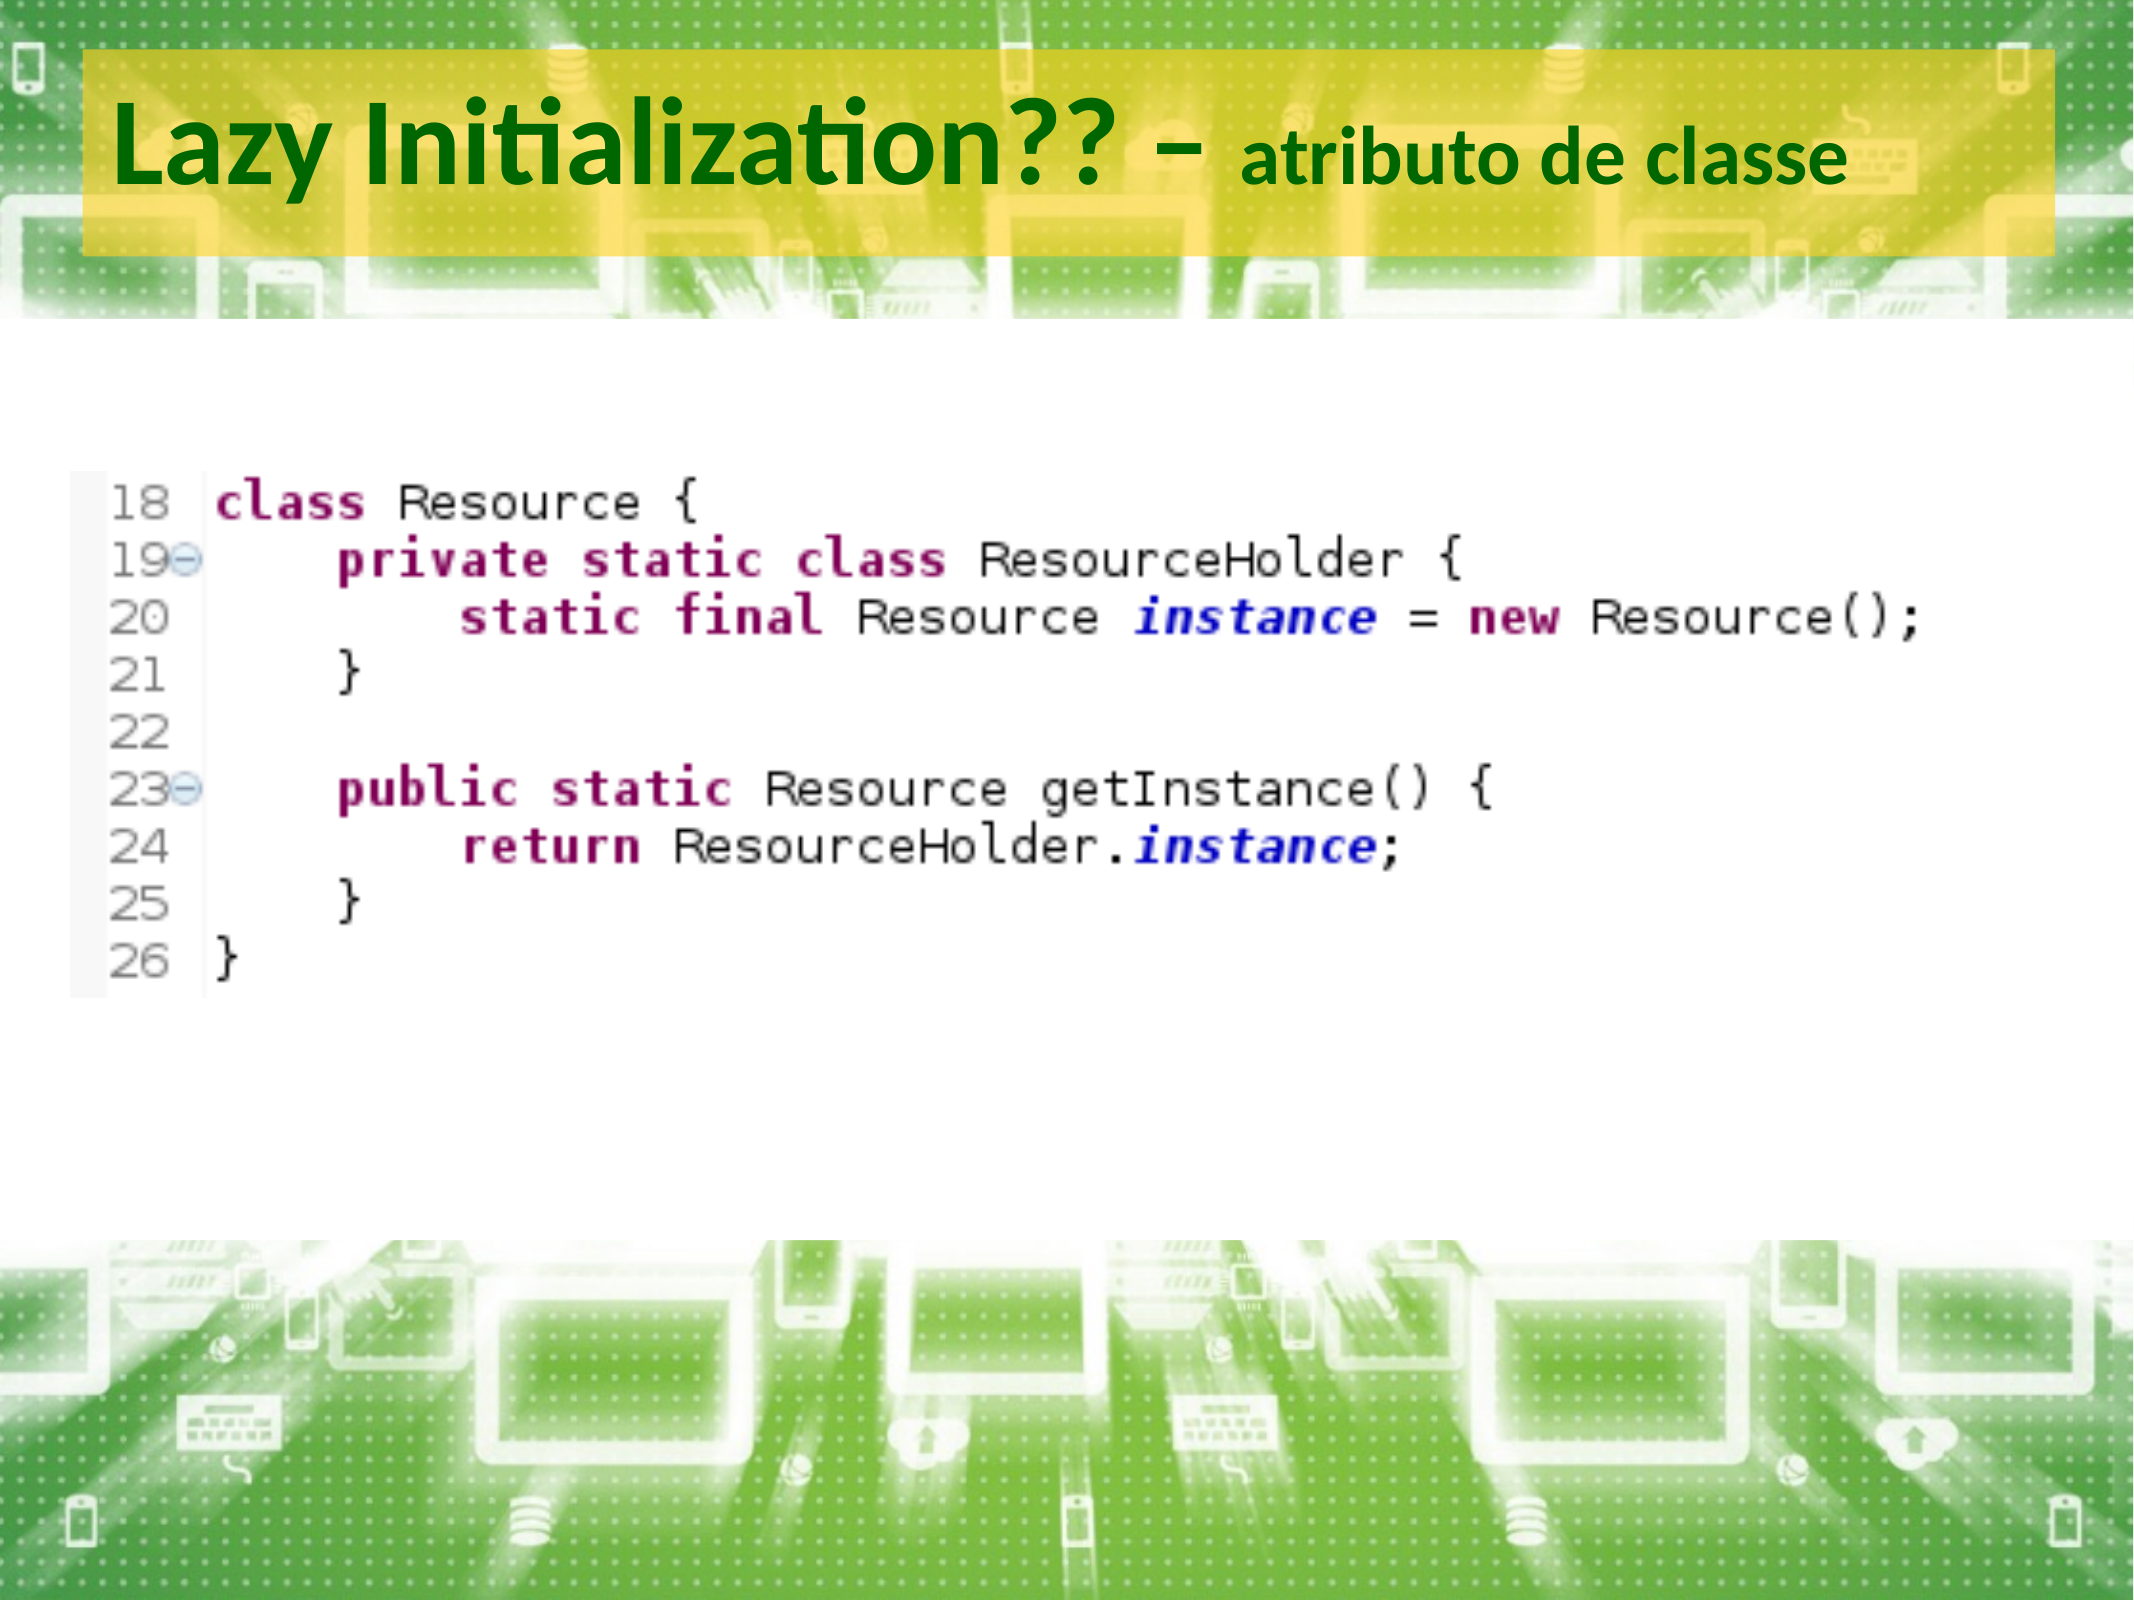

# Lazy Initialization?? – atributo de classe